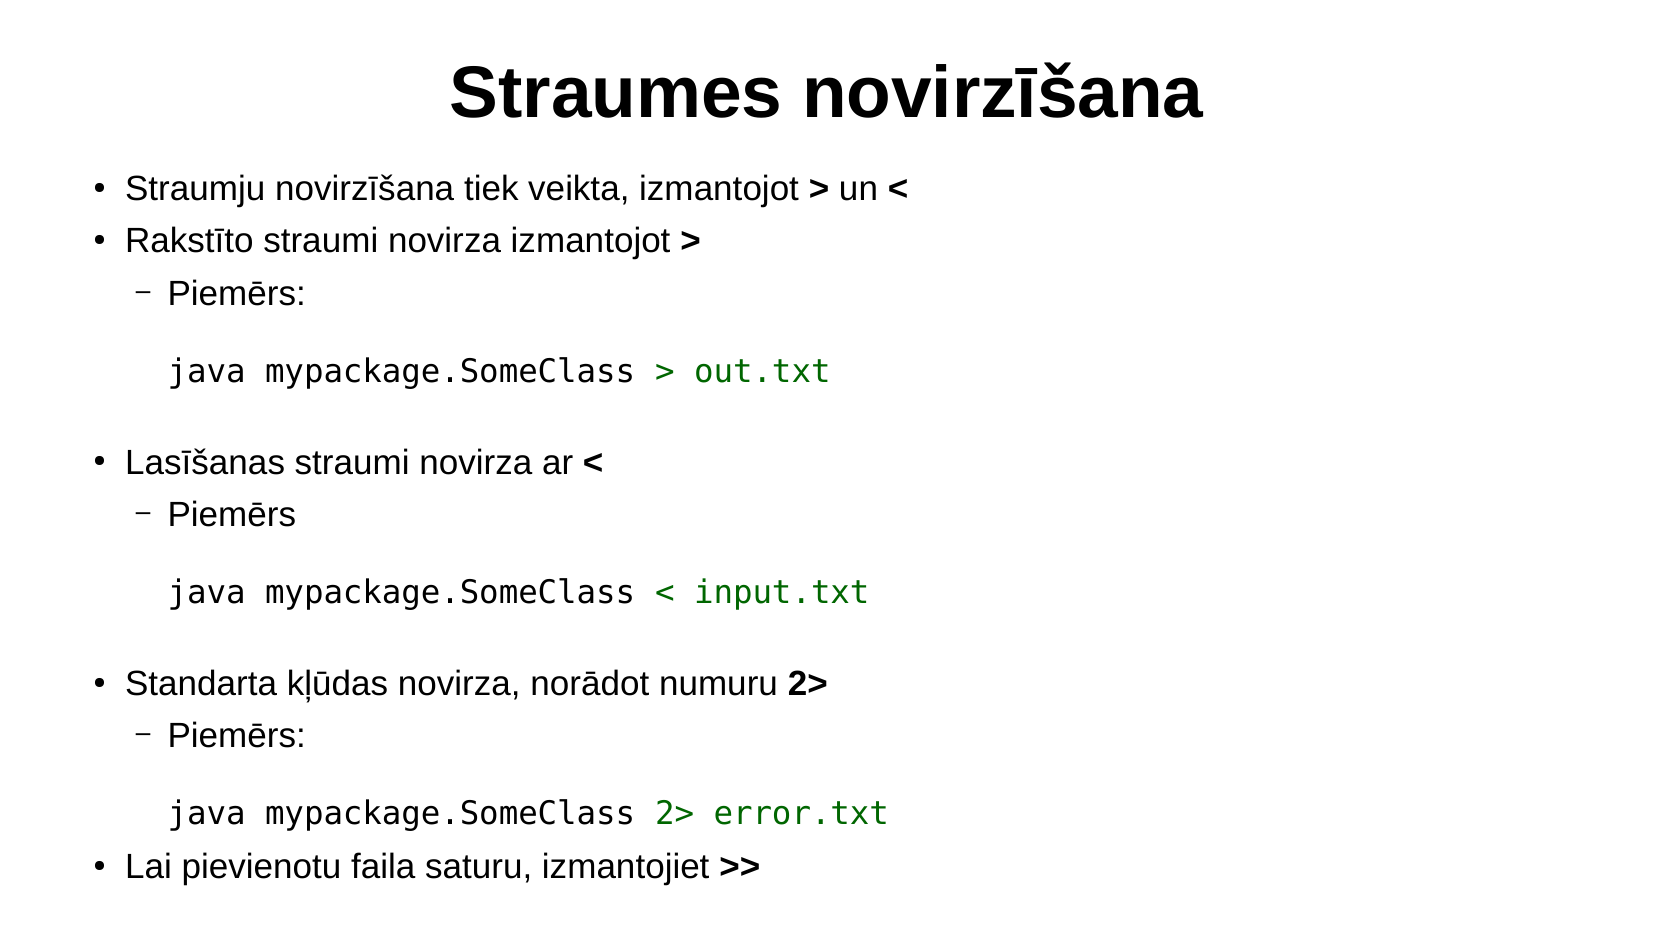

# Straumes novirzīšana
Straumju novirzīšana tiek veikta, izmantojot > un <
Rakstīto straumi novirza izmantojot >
Piemērs:
java mypackage.SomeClass > out.txt
Lasīšanas straumi novirza ar <
Piemērs
java mypackage.SomeClass < input.txt
Standarta kļūdas novirza, norādot numuru 2>
Piemērs:
java mypackage.SomeClass 2> error.txt
Lai pievienotu faila saturu, izmantojiet >>